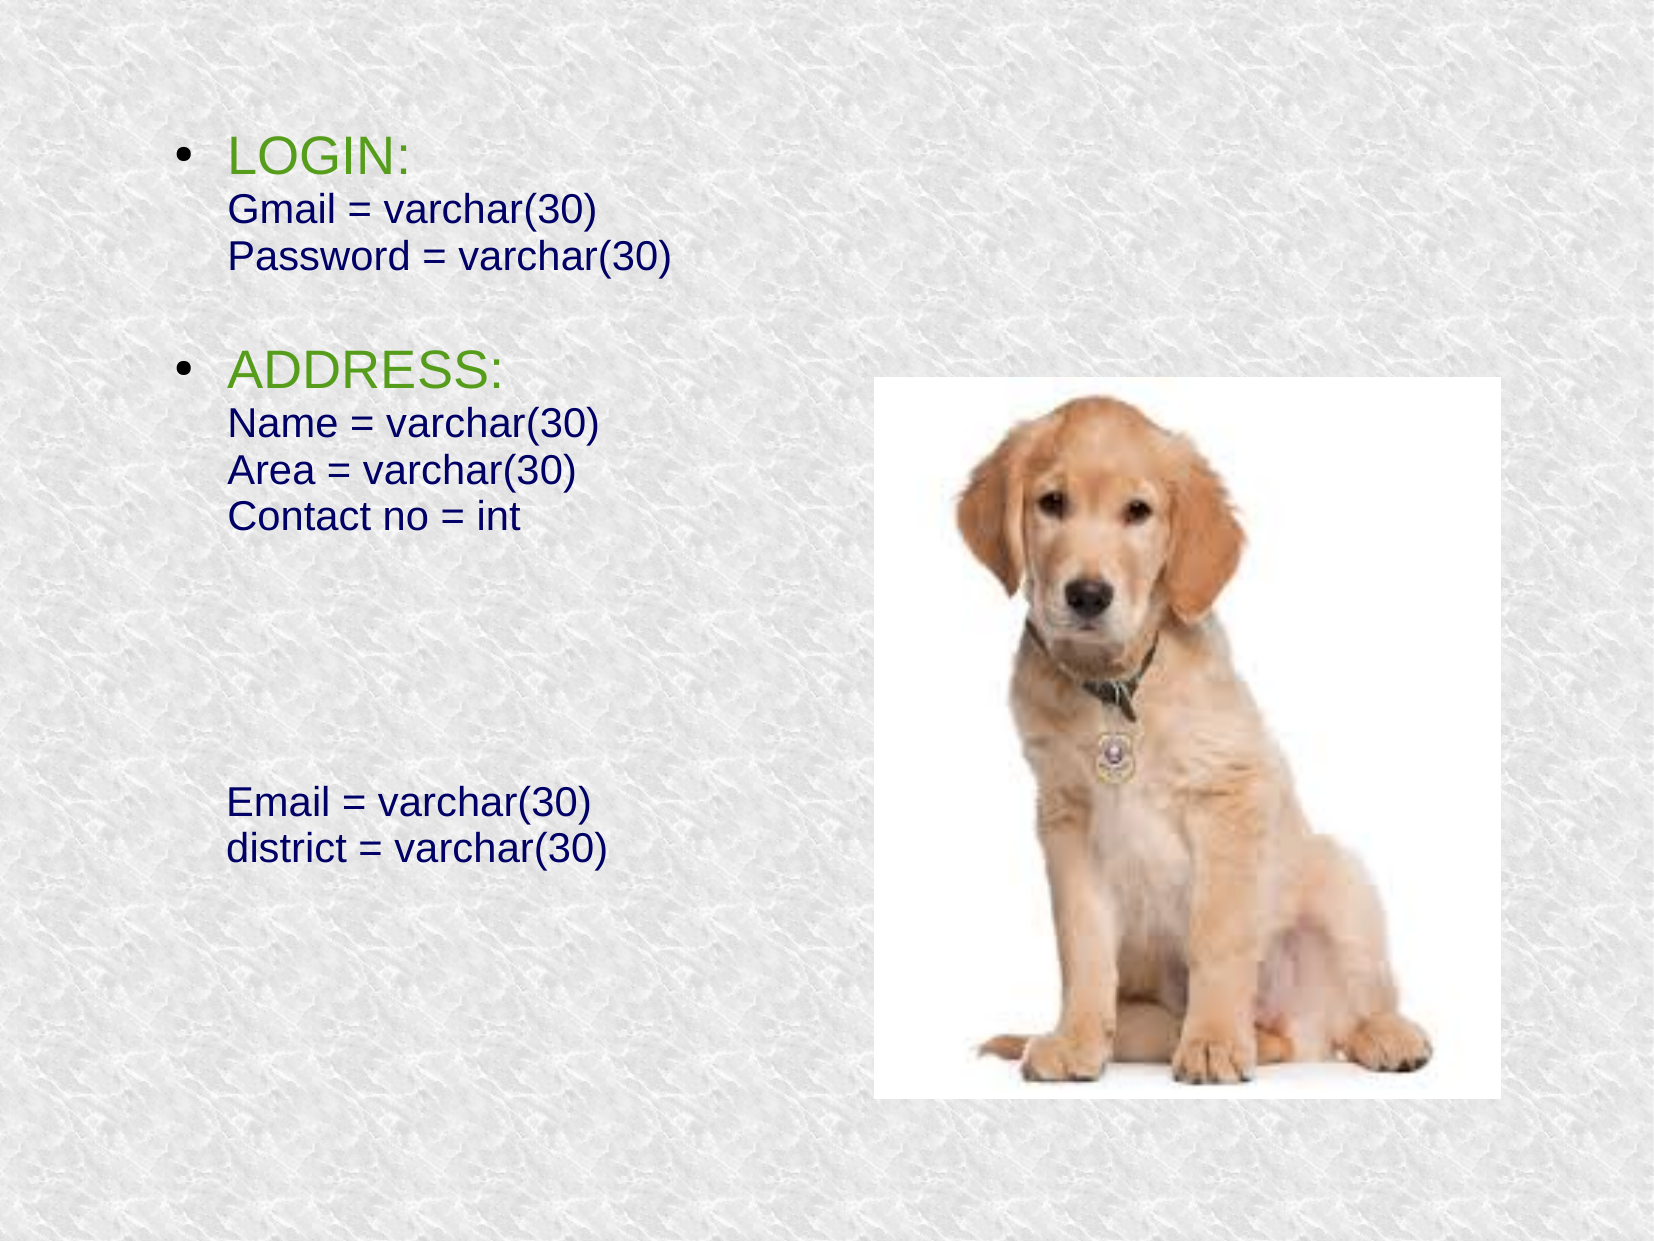

#
LOGIN:
Gmail = varchar(30)
Password = varchar(30)
ADDRESS:
Name = varchar(30)
Area = varchar(30)
Contact no = int
Email = varchar(30)
district = varchar(30)